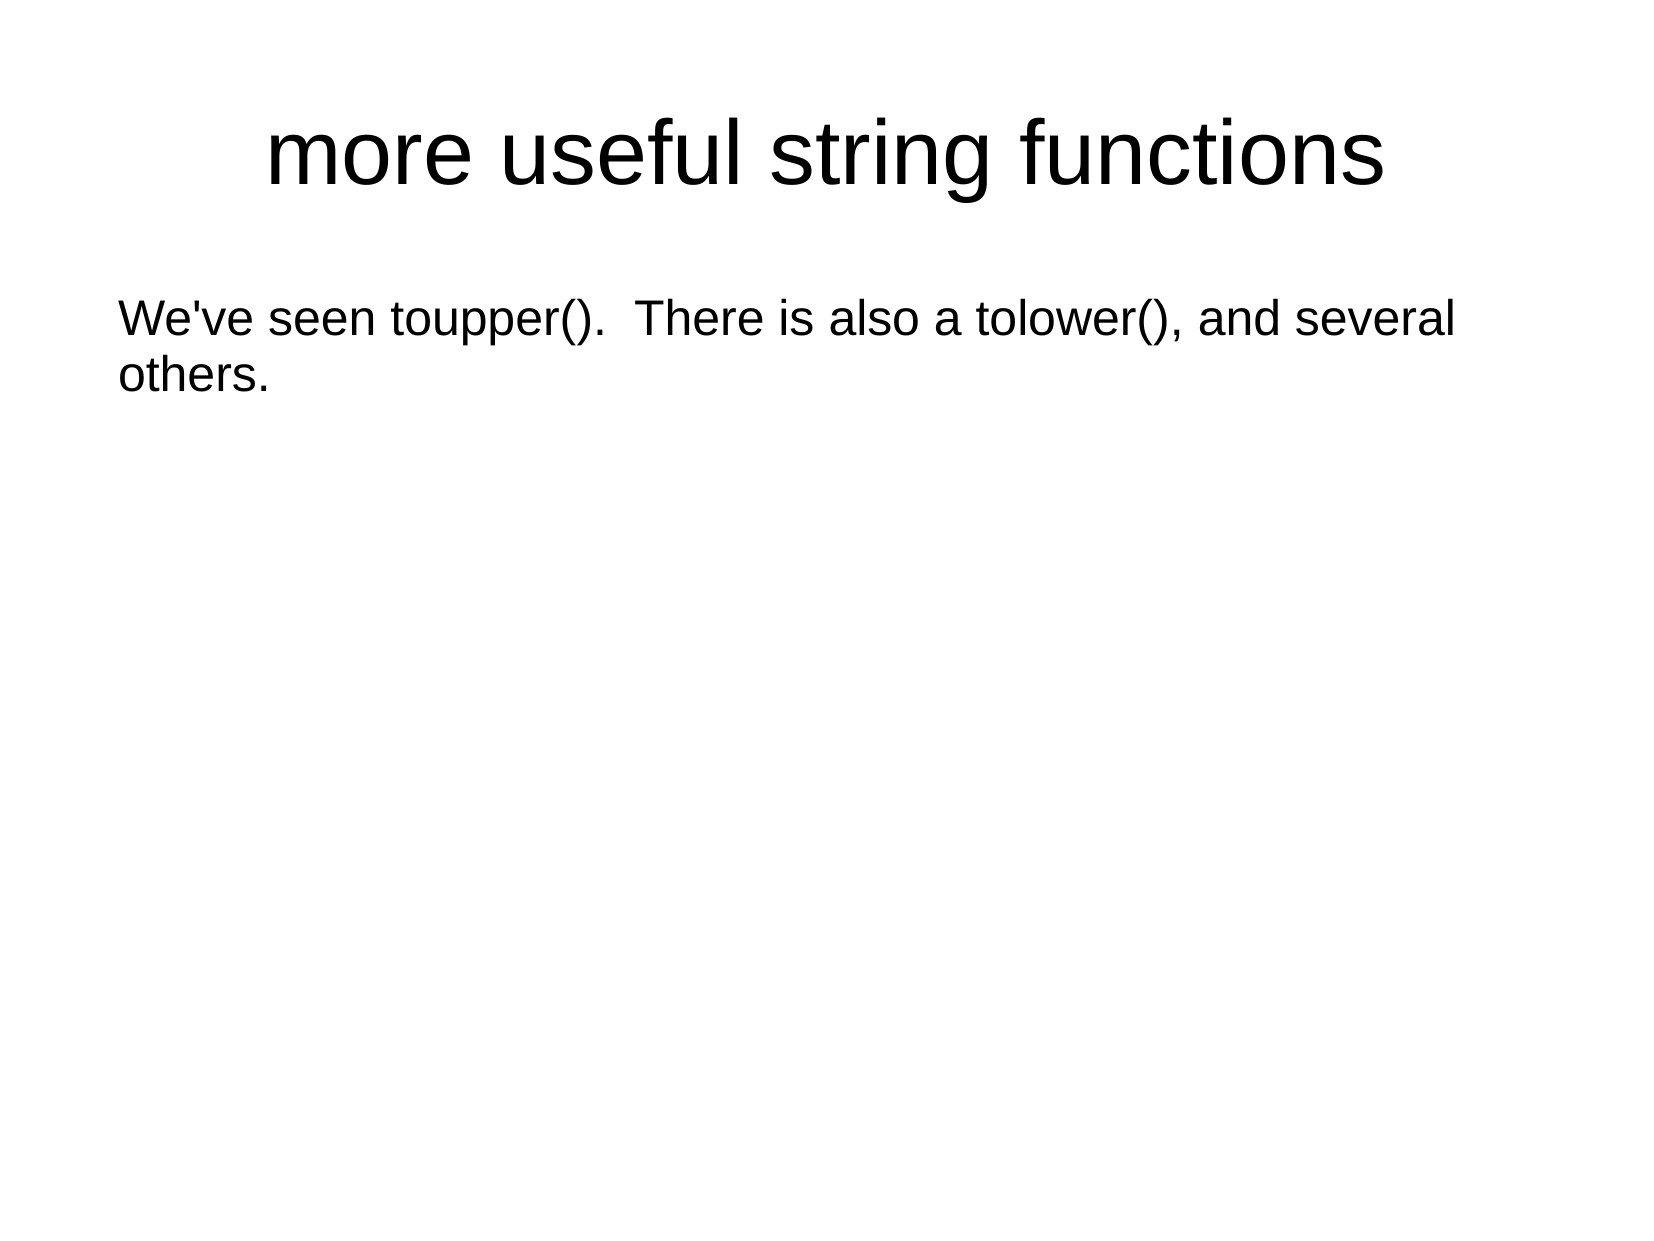

# more useful string functions
We've seen toupper(). There is also a tolower(), and several others.